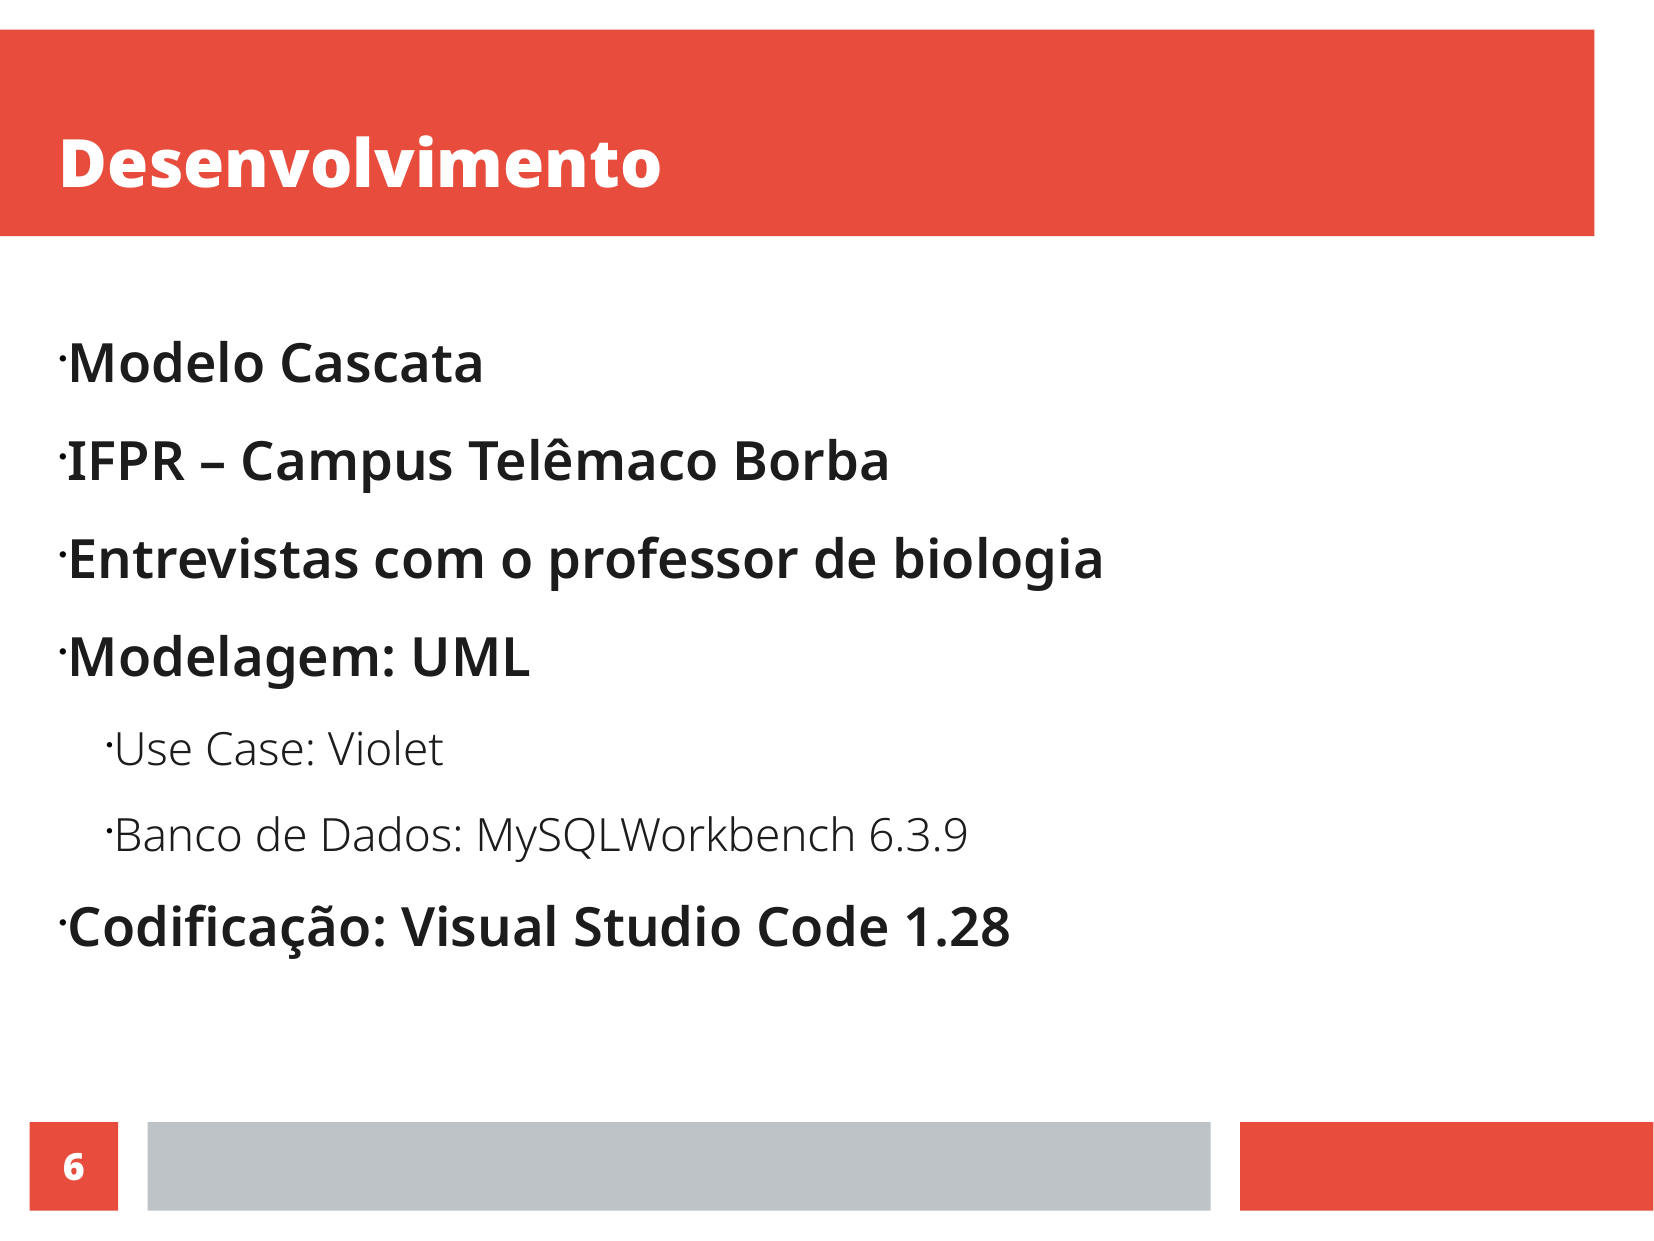

# Desenvolvimento
Modelo Cascata
IFPR – Campus Telêmaco Borba
Entrevistas com o professor de biologia
Modelagem: UML
Use Case: Violet
Banco de Dados: MySQLWorkbench 6.3.9
Codificação: Visual Studio Code 1.28
6